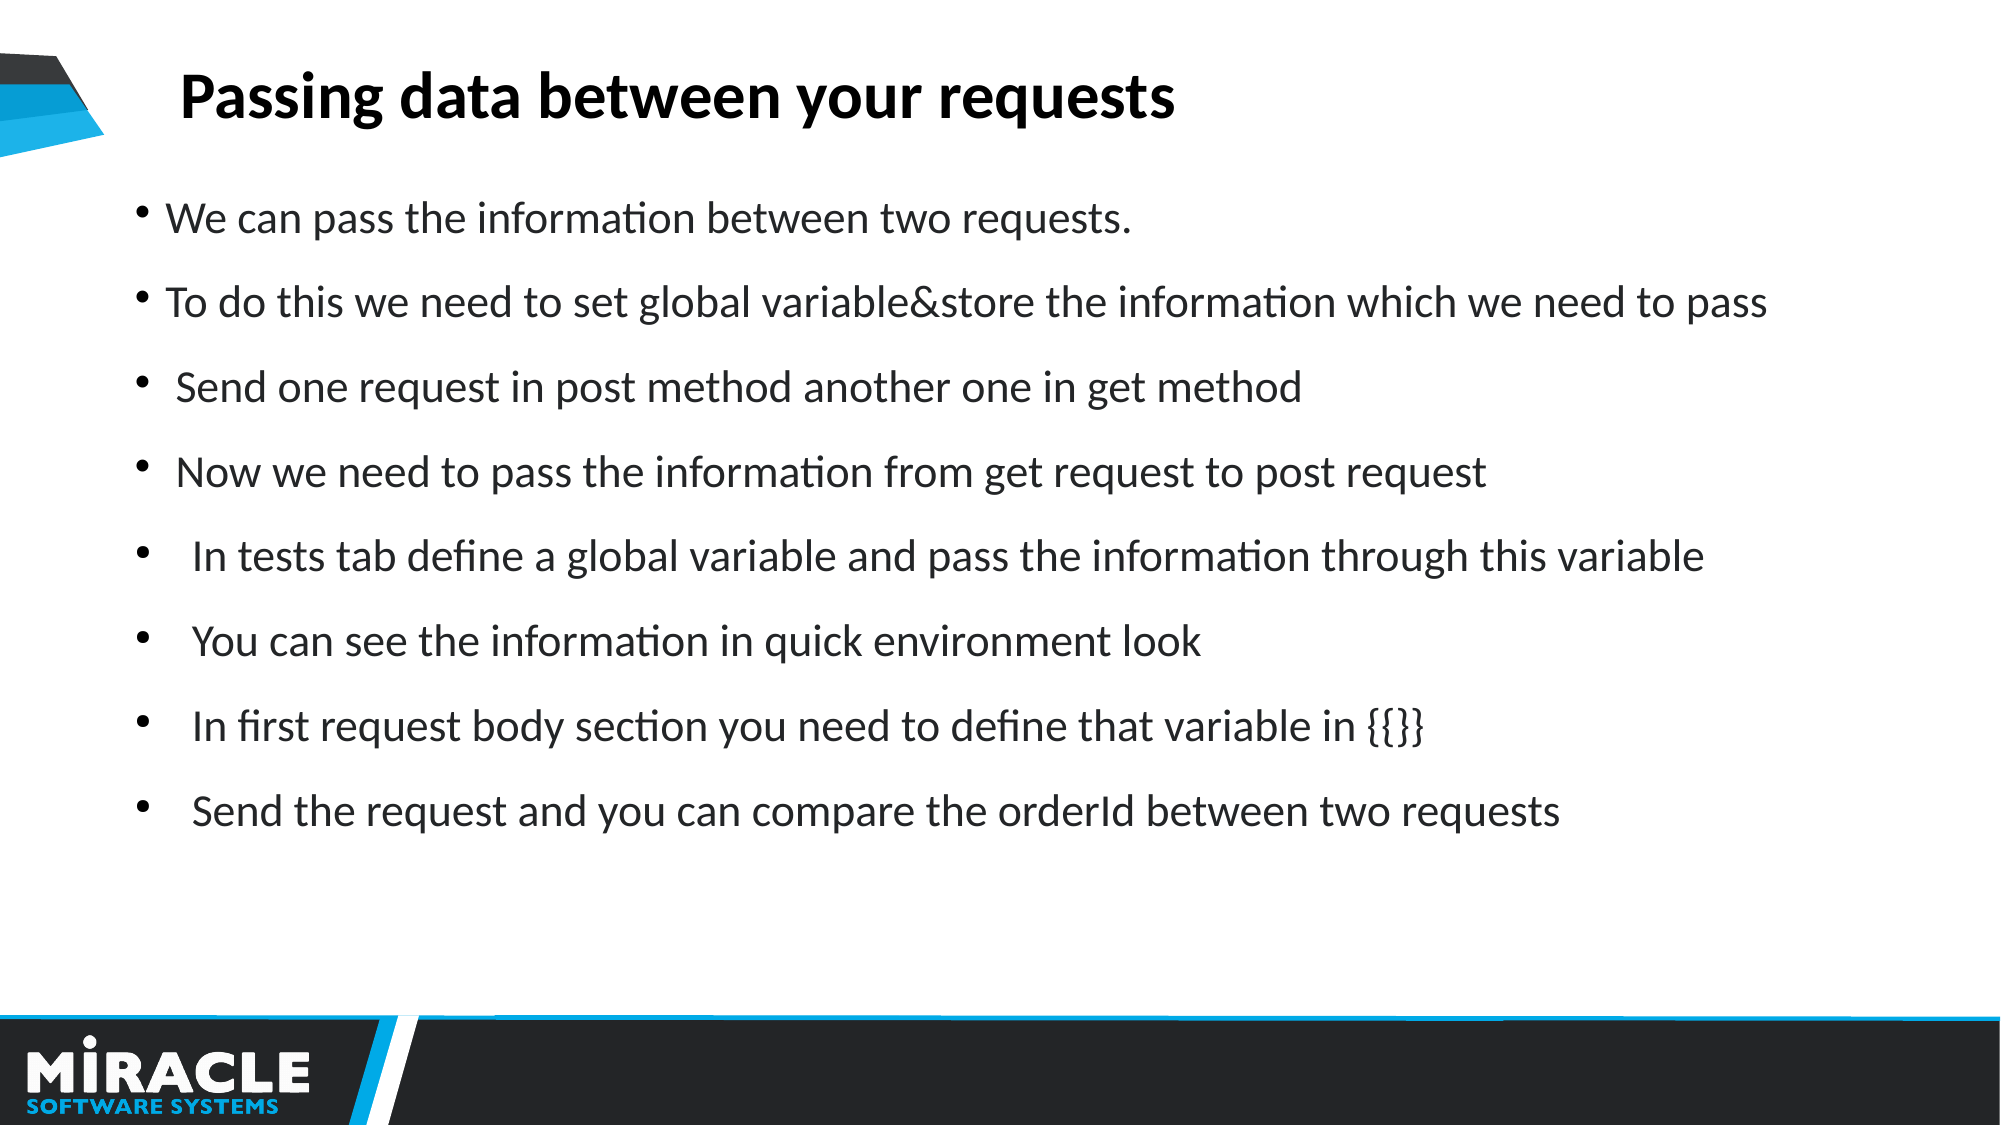

Passing data between your requests
 We can pass the information between two requests.
 To do this we need to set global variable&store the information which we need to pass
 Send one request in post method another one in get method
 Now we need to pass the information from get request to post request
 In tests tab define a global variable and pass the information through this variable
 You can see the information in quick environment look
 In first request body section you need to define that variable in {{}}
 Send the request and you can compare the orderId between two requests